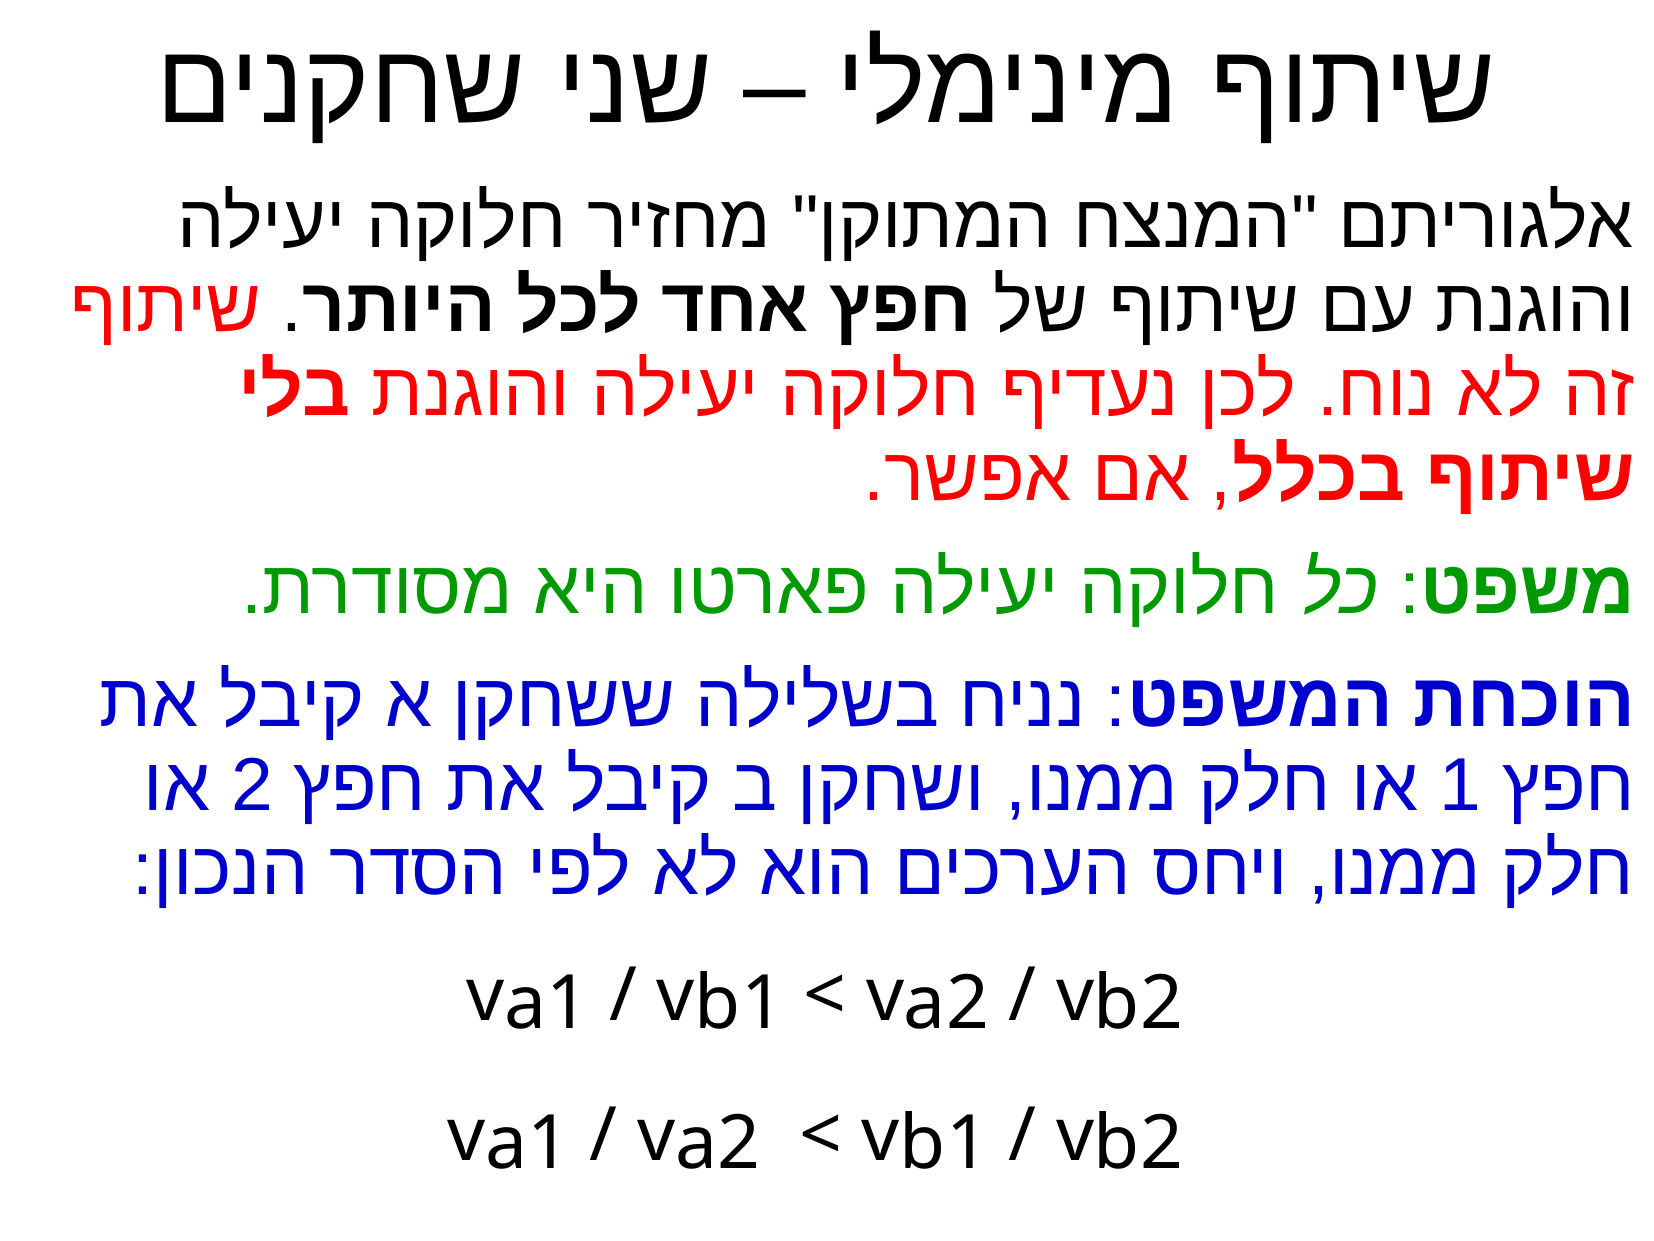

# שיתוף מינימלי – שני שחקנים
אלגוריתם "המנצח המתוקן" מחזיר חלוקה יעילה והוגנת עם שיתוף של חפץ אחד לכל היותר. שיתוף זה לא נוח. לכן נעדיף חלוקה יעילה והוגנת בלי שיתוף בכלל, אם אפשר.
משפט: כל חלוקה יעילה פארטו היא מסודרת.
הוכחת המשפט: נניח בשלילה ששחקן א קיבל את חפץ 1 או חלק ממנו, ושחקן ב קיבל את חפץ 2 או חלק ממנו, ויחס הערכים הוא לא לפי הסדר הנכון:
va1 / vb1 < va2 / vb2
va1 / va2 < vb1 / vb2
==>